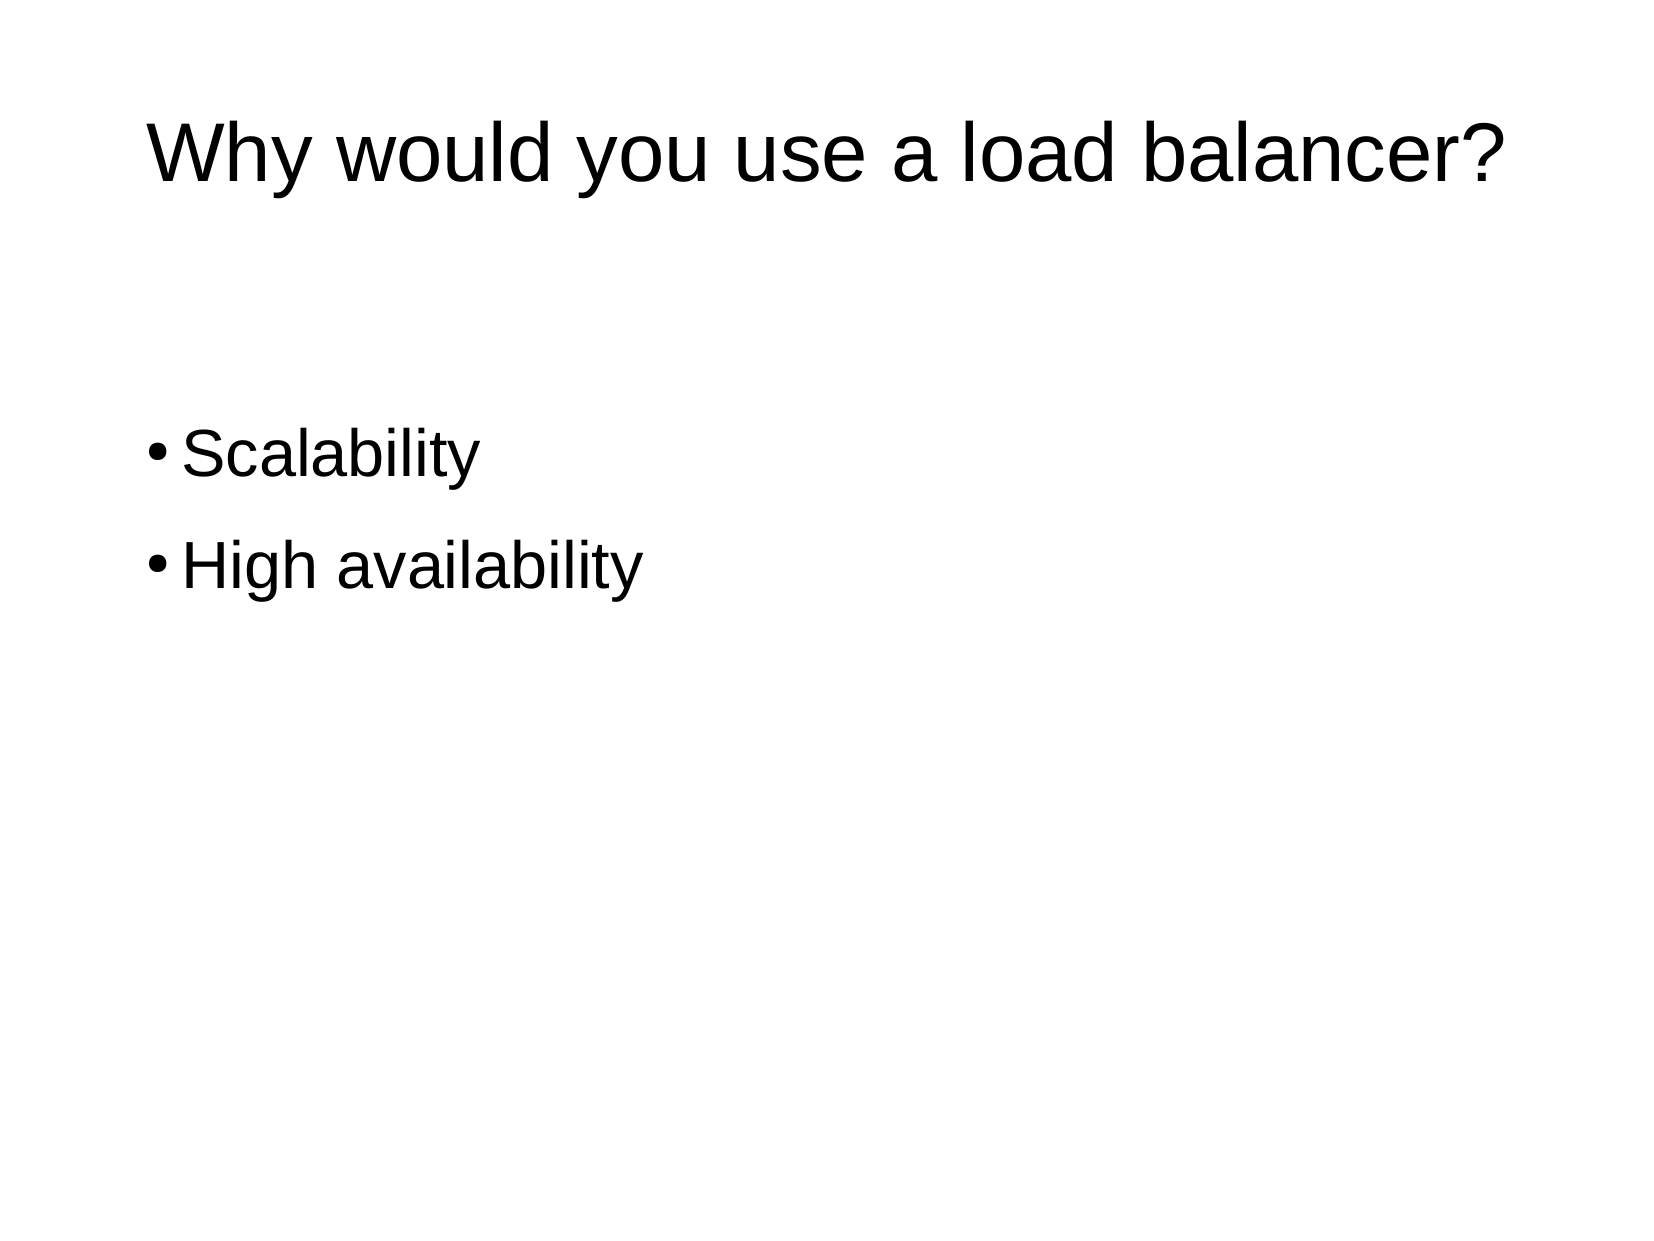

# Why would you use a load balancer?
Scalability
High availability